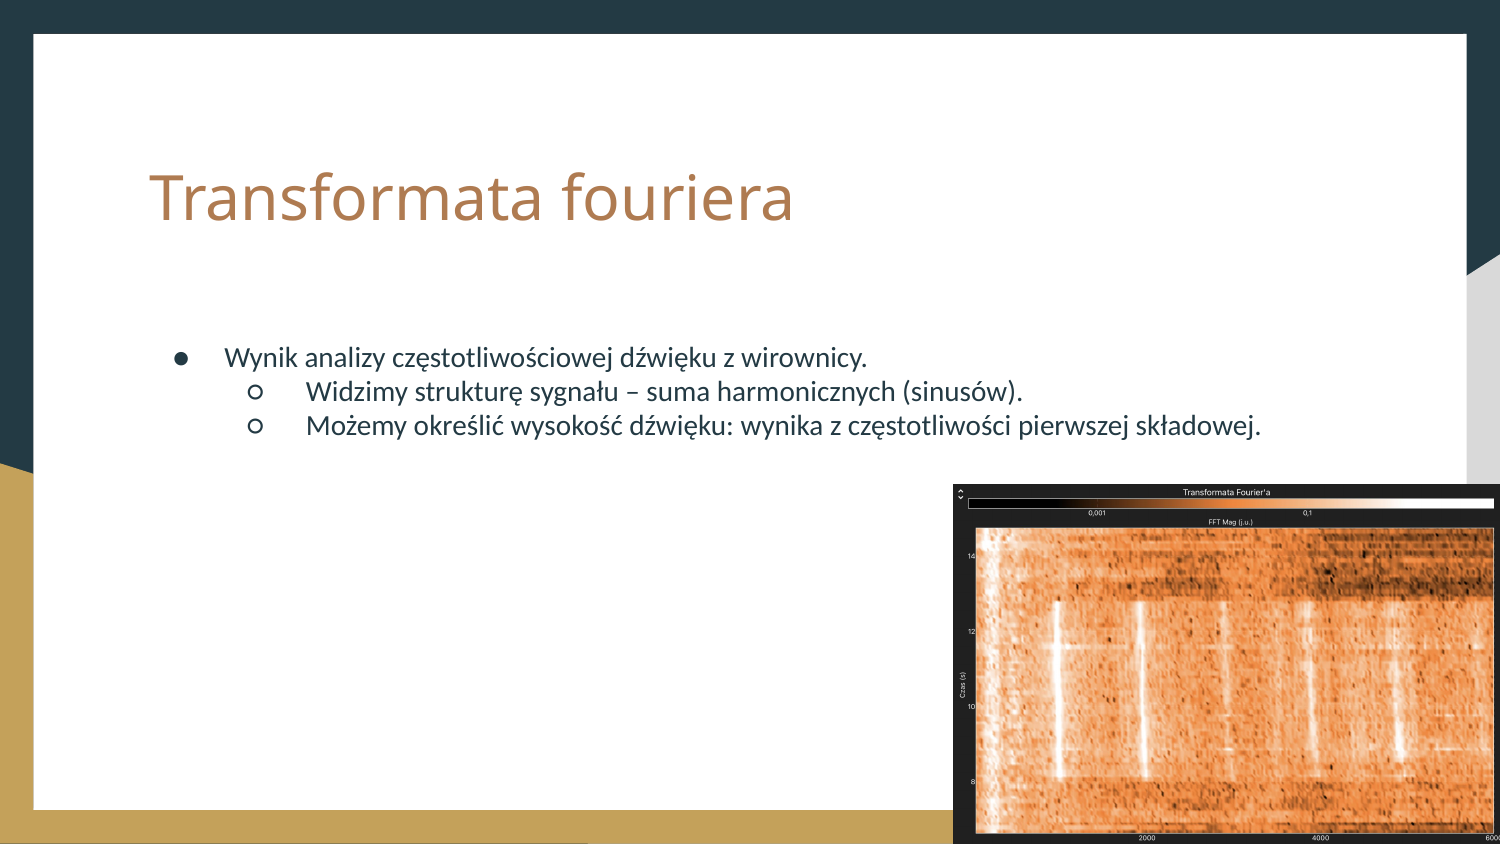

# Transformata fouriera
Wynik analizy częstotliwościowej dźwięku z wirownicy.
 Widzimy strukturę sygnału – suma harmonicznych (sinusów).
 Możemy określić wysokość dźwięku: wynika z częstotliwości pierwszej składowej.